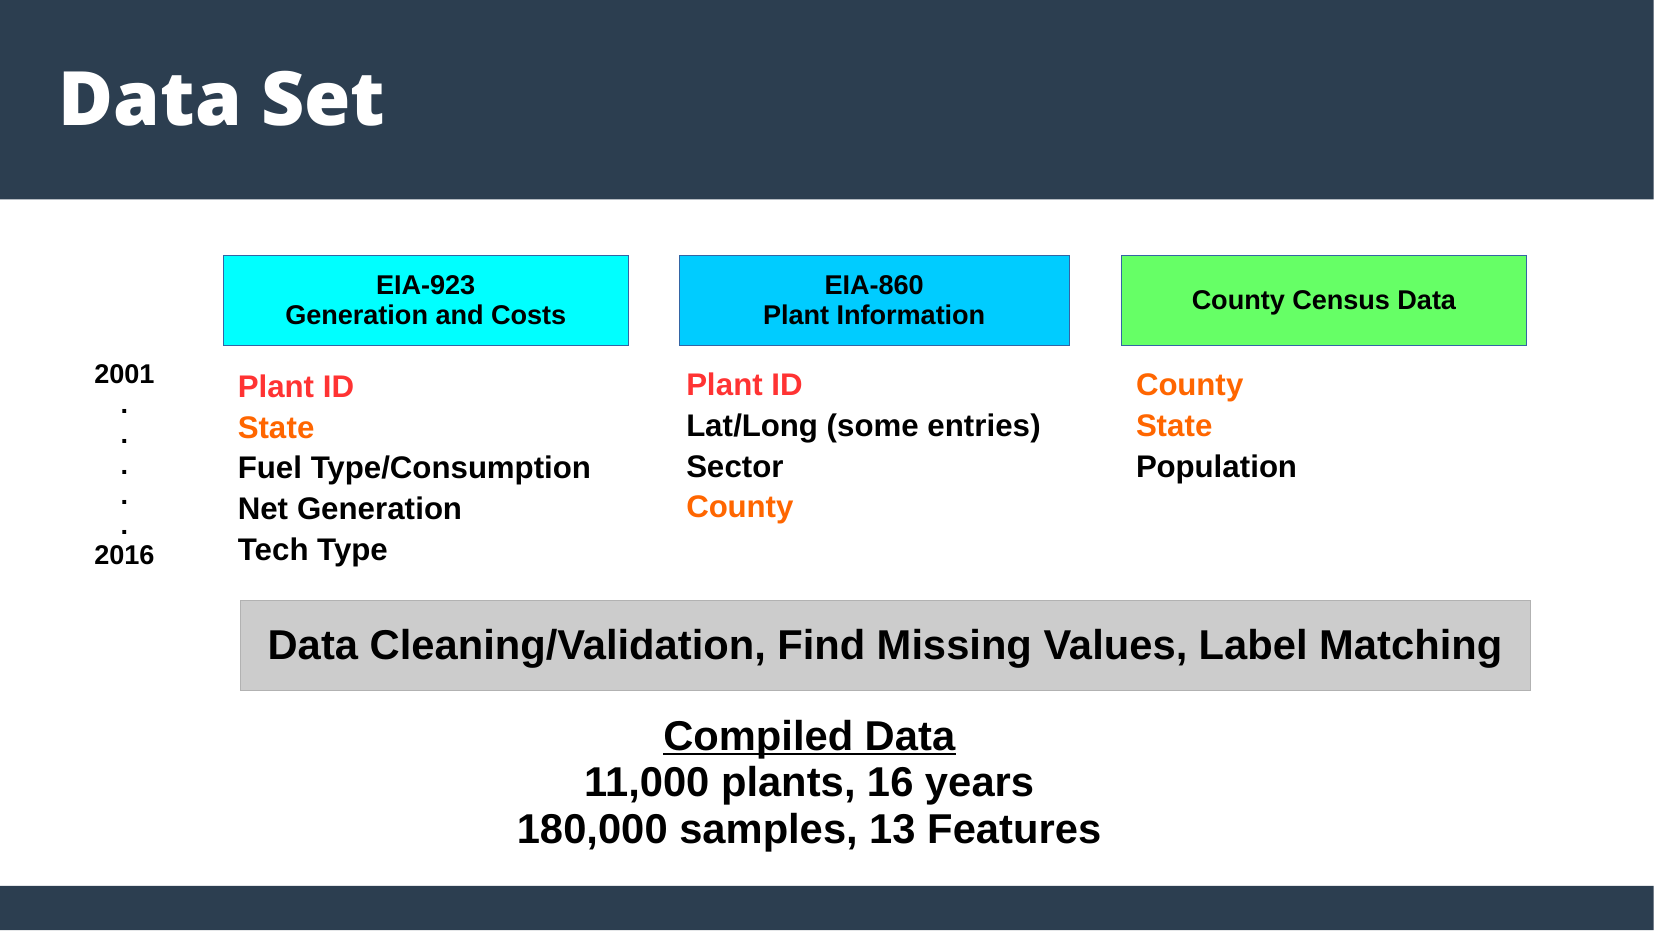

# Data Set
EIA-923
Generation and Costs
EIA-860
Plant Information
County Census Data
2001
.
.
.
.
.
2016
Plant ID
Lat/Long (some entries)
Sector
County
County
State
Population
Plant ID
State
Fuel Type/Consumption
Net Generation
Tech Type
Data Cleaning/Validation, Find Missing Values, Label Matching
Compiled Data
11,000 plants, 16 years
180,000 samples, 13 Features